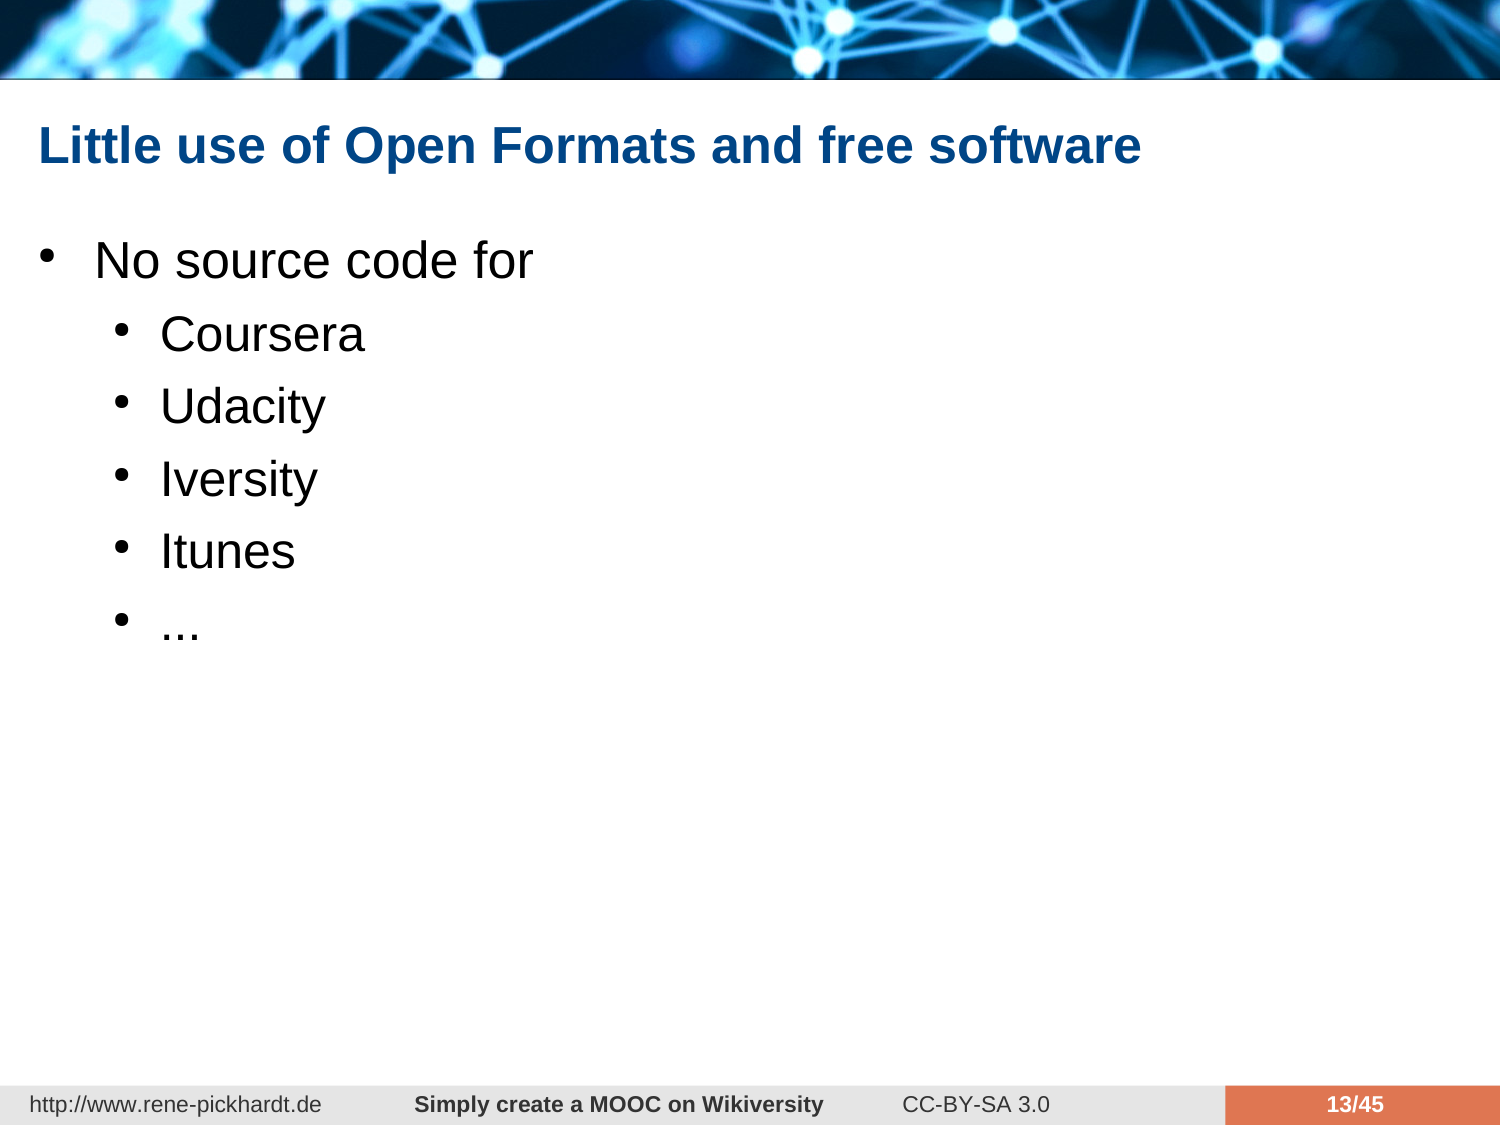

# Little use of Open Formats and free software
No source code for
Coursera
Udacity
Iversity
Itunes
...